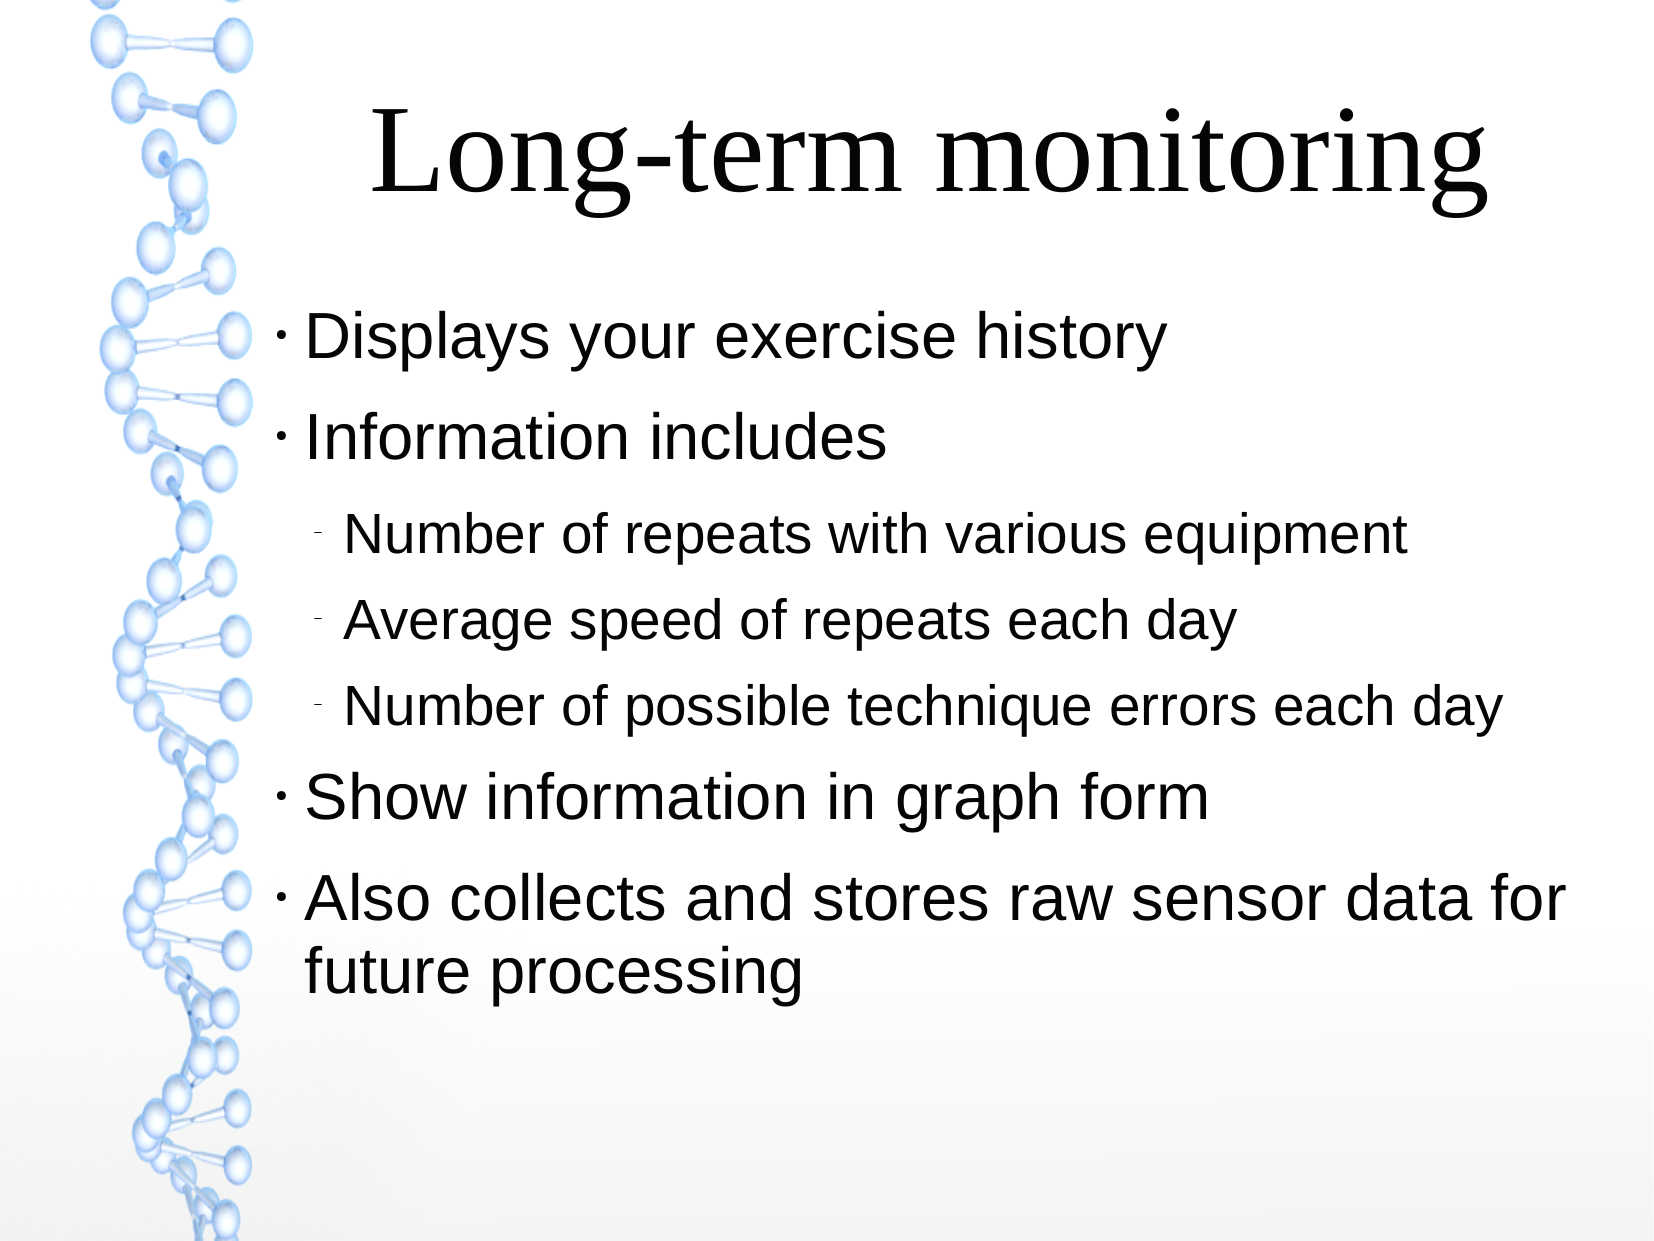

# Long-term monitoring
Displays your exercise history
Information includes
Number of repeats with various equipment
Average speed of repeats each day
Number of possible technique errors each day
Show information in graph form
Also collects and stores raw sensor data for future processing